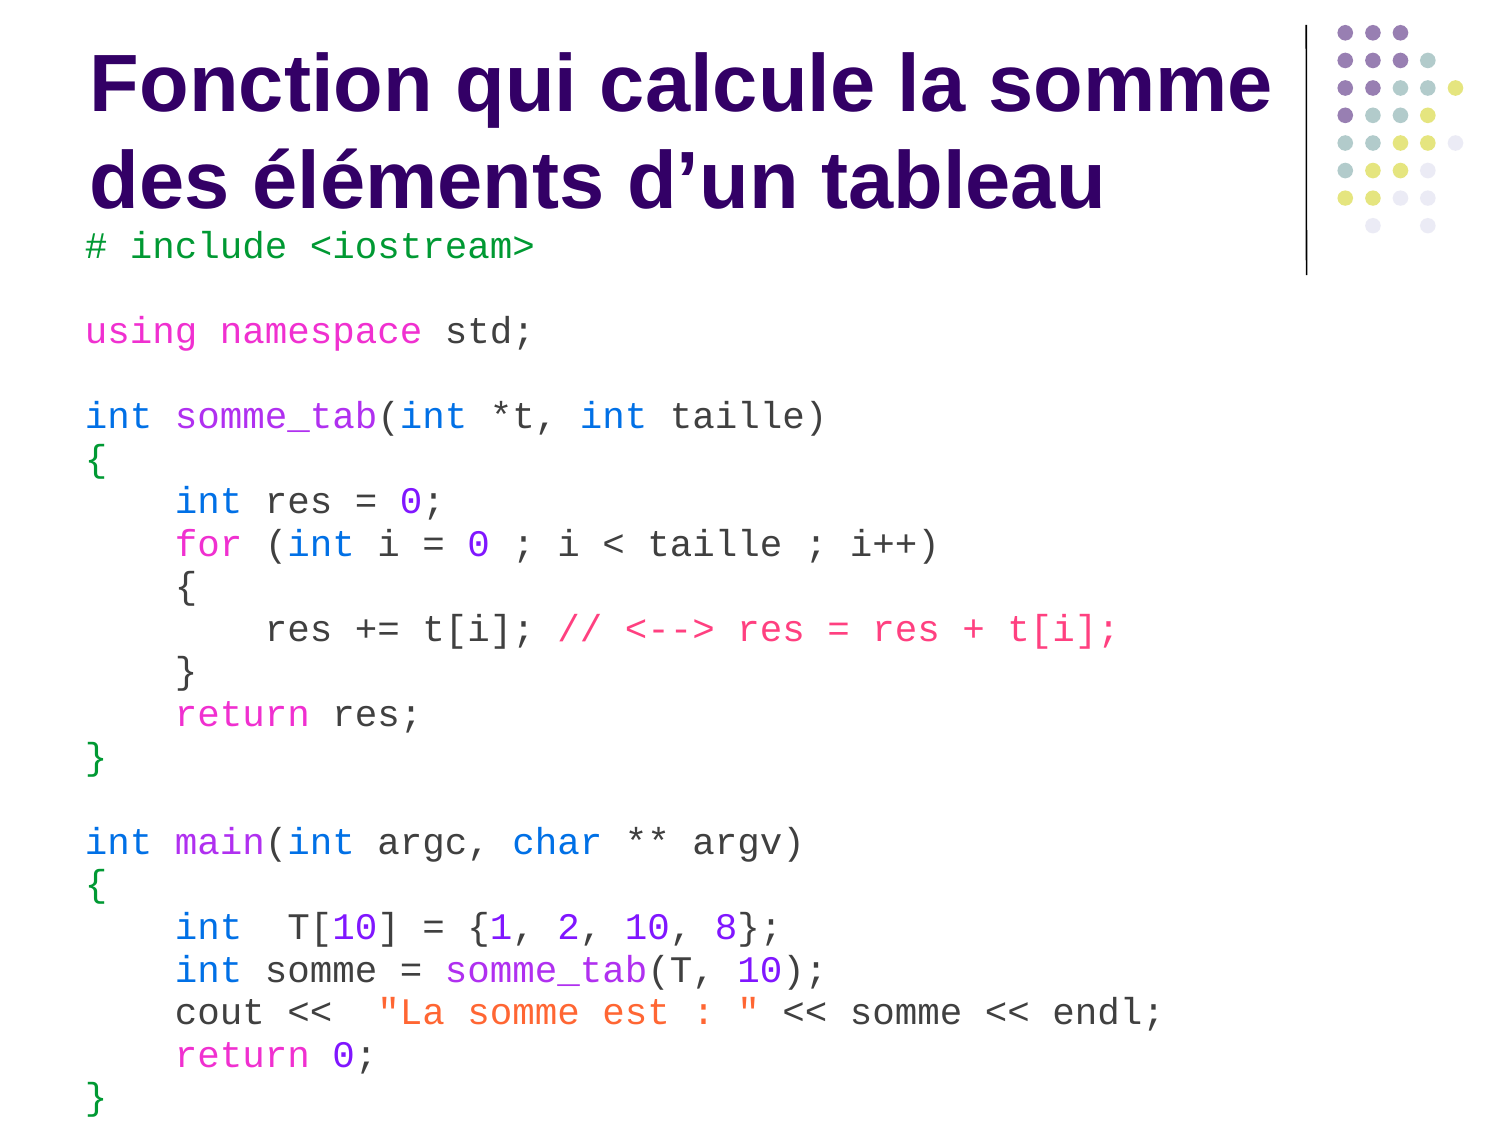

# Fonction qui calcule la somme des éléments d’un tableau
# include <iostream>
using namespace std;
int somme_tab(int *t, int taille)
{
 int res = 0;
 for (int i = 0 ; i < taille ; i++)
 {
 res += t[i]; // <--> res = res + t[i];
 }
 return res;
}
int main(int argc, char ** argv)
{
 int T[10] = {1, 2, 10, 8};
 int somme = somme_tab(T, 10);
 cout << "La somme est : " << somme << endl;
 return 0;
}